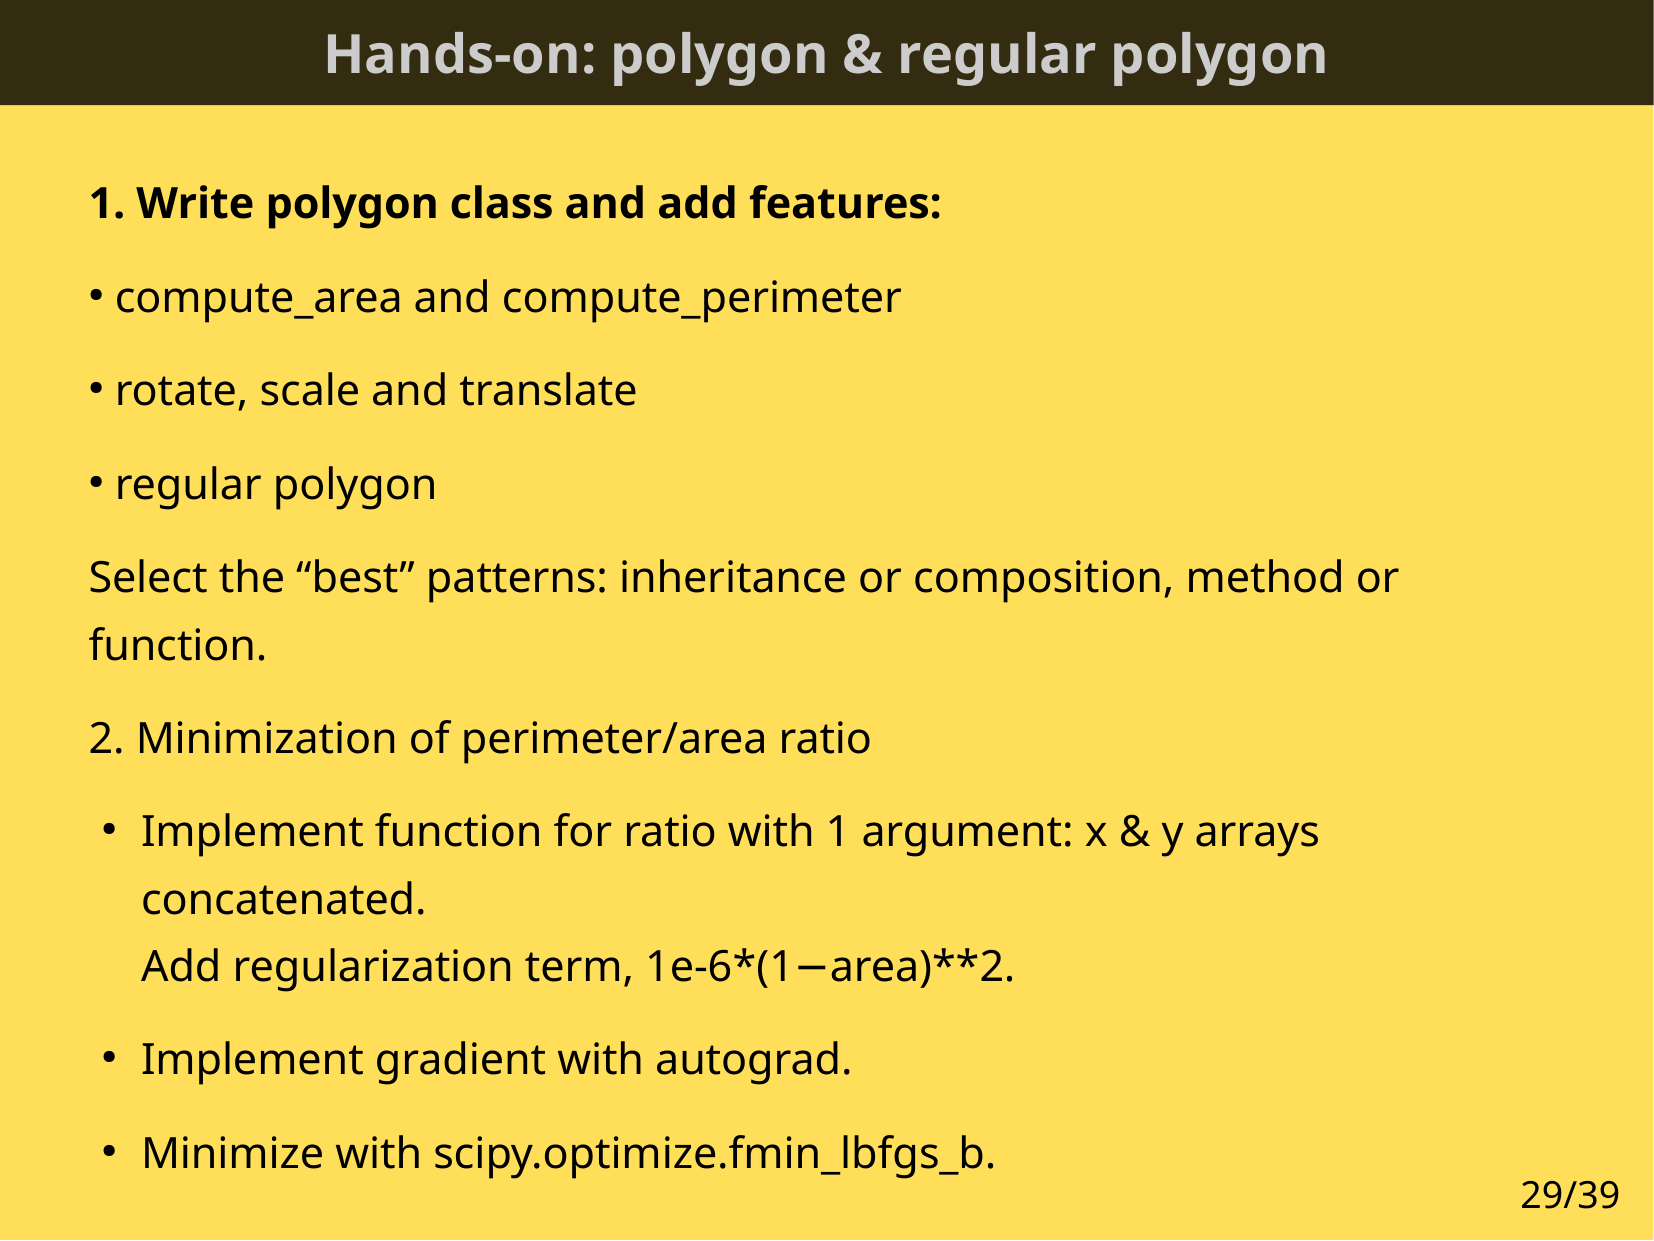

# Hands-on: polygon & regular polygon
1. Write polygon class and add features:
compute_area and compute_perimeter
rotate, scale and translate
regular polygon
Select the “best” patterns: inheritance or composition, method or function.
2. Minimization of perimeter/area ratio
Implement function for ratio with 1 argument: x & y arrays concatenated.
Add regularization term, 1e-6*(1−area)**2.
Implement gradient with autograd.
Minimize with scipy.optimize.fmin_lbfgs_b.